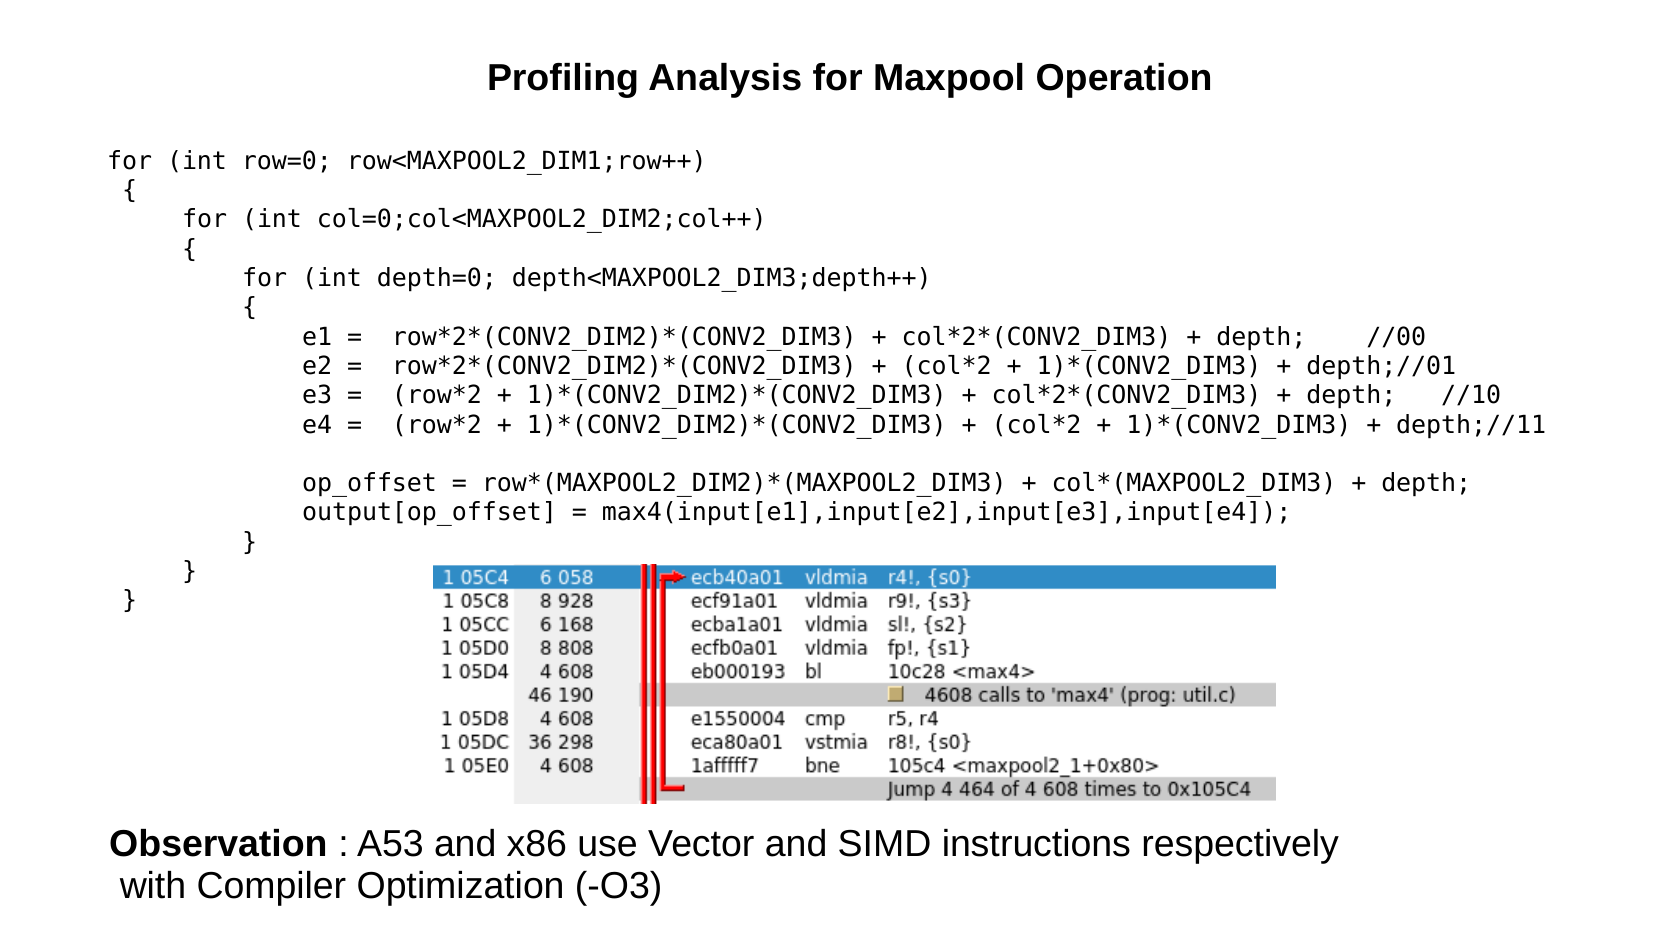

# Profiling Analysis for Maxpool Operation
 for (int row=0; row<MAXPOOL2_DIM1;row++)
 {
 for (int col=0;col<MAXPOOL2_DIM2;col++)
 {
 for (int depth=0; depth<MAXPOOL2_DIM3;depth++)
 {
 e1 = row*2*(CONV2_DIM2)*(CONV2_DIM3) + col*2*(CONV2_DIM3) + depth; //00
 e2 = row*2*(CONV2_DIM2)*(CONV2_DIM3) + (col*2 + 1)*(CONV2_DIM3) + depth;//01
 e3 = (row*2 + 1)*(CONV2_DIM2)*(CONV2_DIM3) + col*2*(CONV2_DIM3) + depth; //10
 e4 = (row*2 + 1)*(CONV2_DIM2)*(CONV2_DIM3) + (col*2 + 1)*(CONV2_DIM3) + depth;//11
 op_offset = row*(MAXPOOL2_DIM2)*(MAXPOOL2_DIM3) + col*(MAXPOOL2_DIM3) + depth;
 output[op_offset] = max4(input[e1],input[e2],input[e3],input[e4]);
 }
 }
 }
Observation : A53 and x86 use Vector and SIMD instructions respectively
 with Compiler Optimization (-O3)